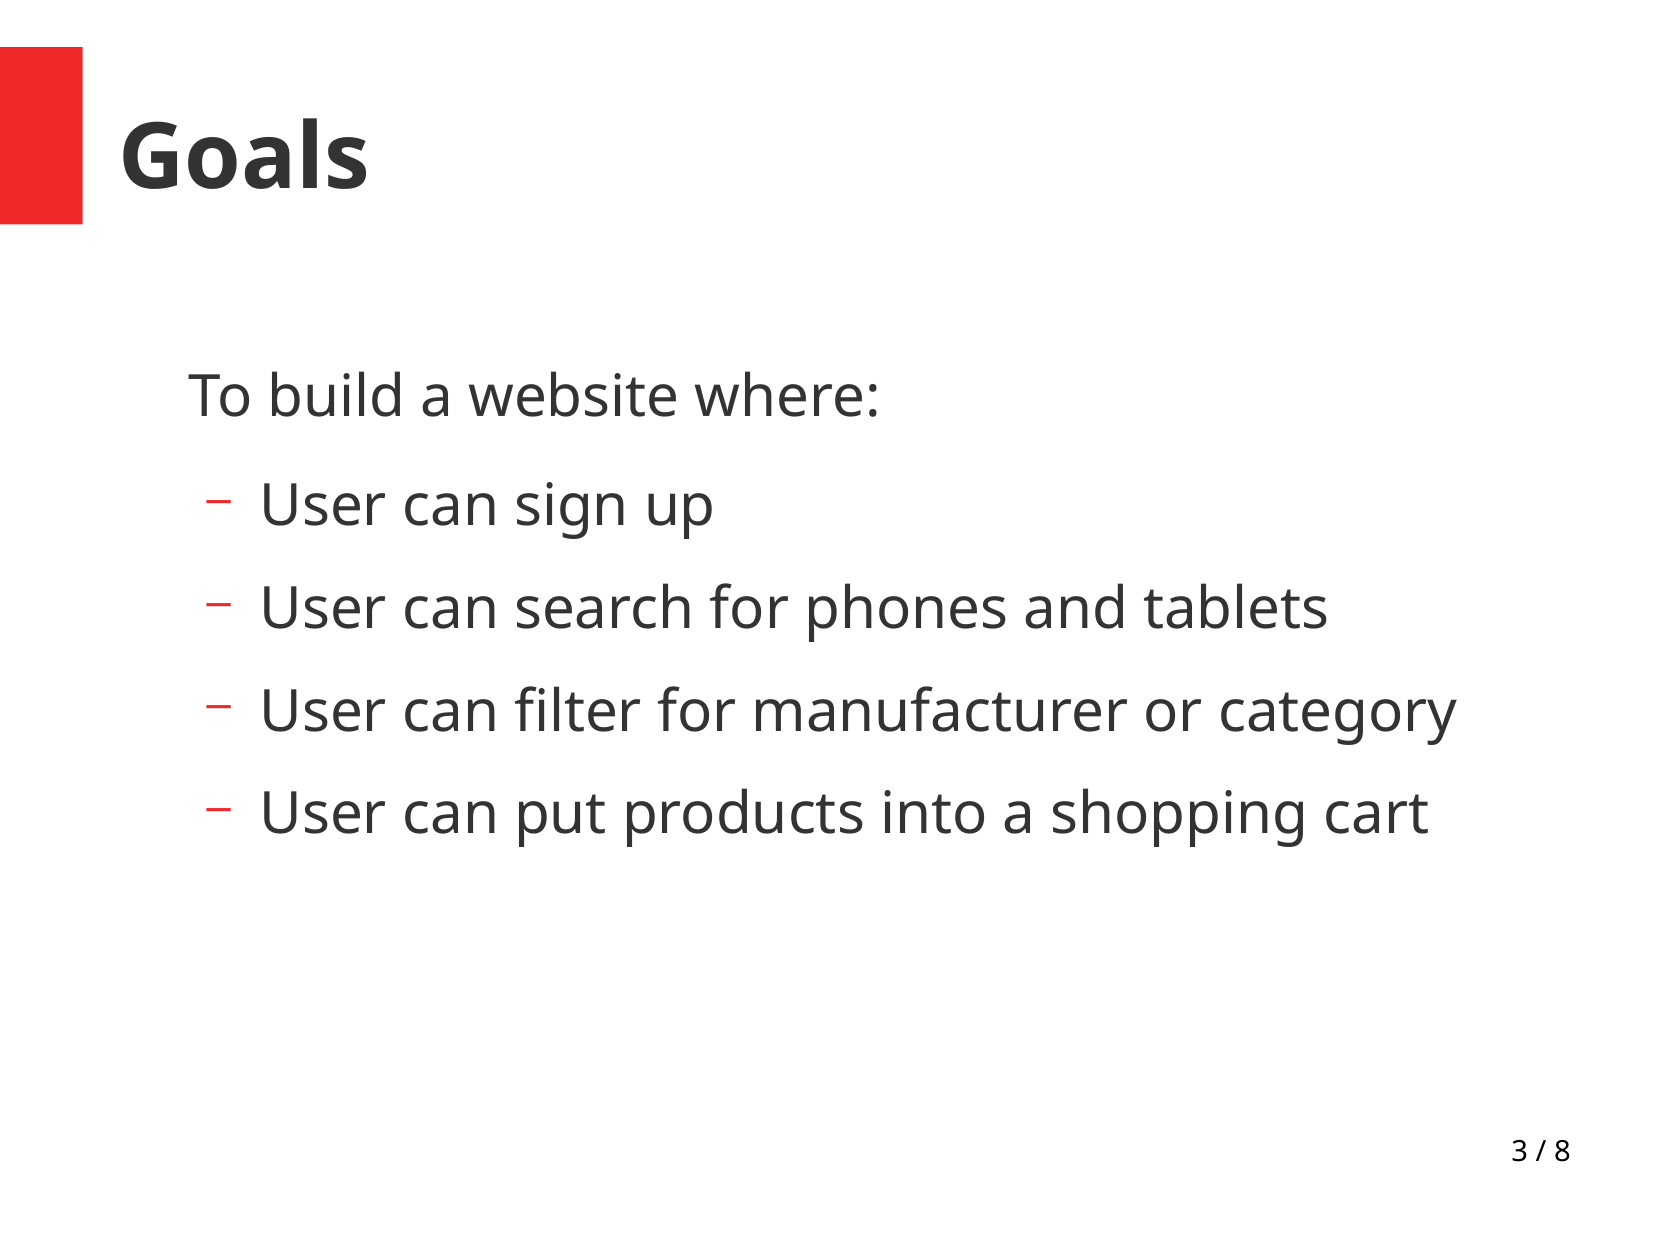

# Goals
To build a website where:
User can sign up
User can search for phones and tablets
User can filter for manufacturer or category
User can put products into a shopping cart
3